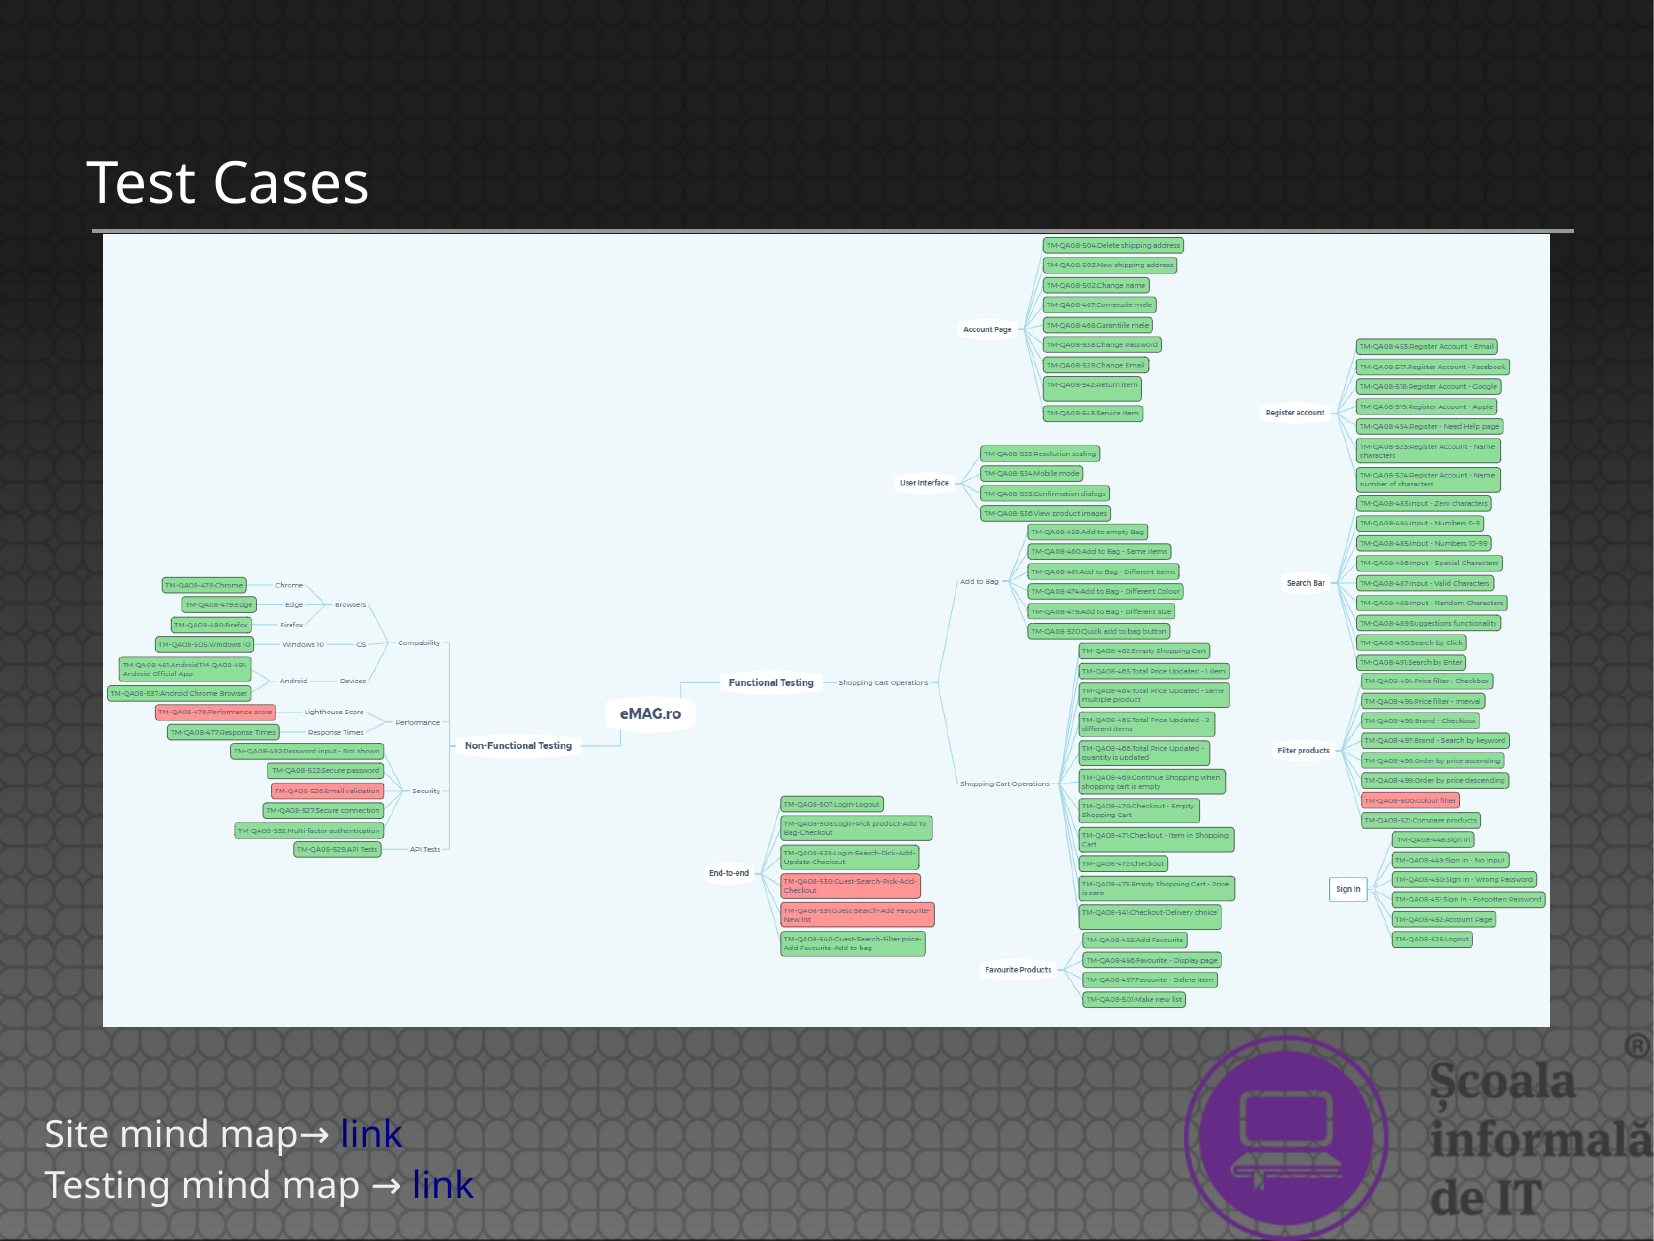

# Test Cases
Site mind map→ link
Testing mind map → link